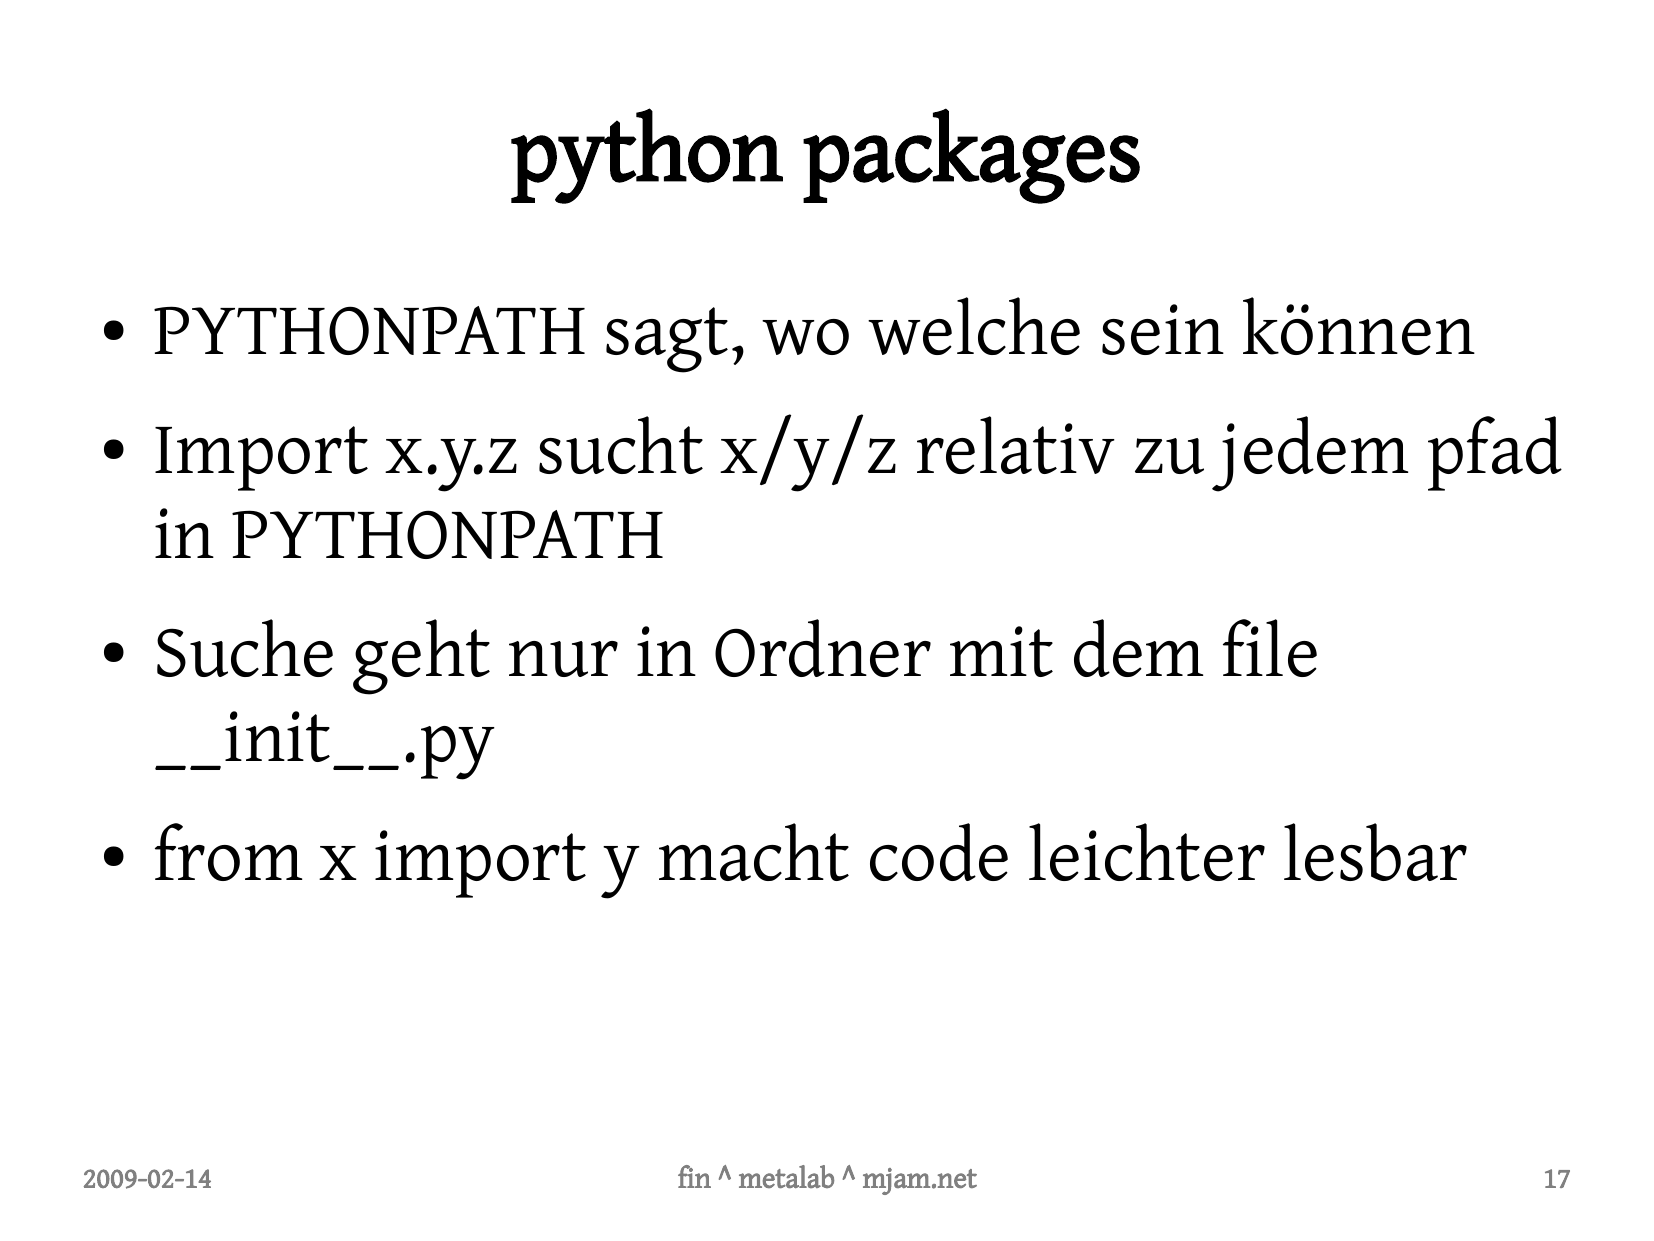

# python packages
PYTHONPATH sagt, wo welche sein können
Import x.y.z sucht x/y/z relativ zu jedem pfad in PYTHONPATH
Suche geht nur in Ordner mit dem file __init__.py
from x import y macht code leichter lesbar
2009-02-14
fin ^ metalab ^ mjam.net
17